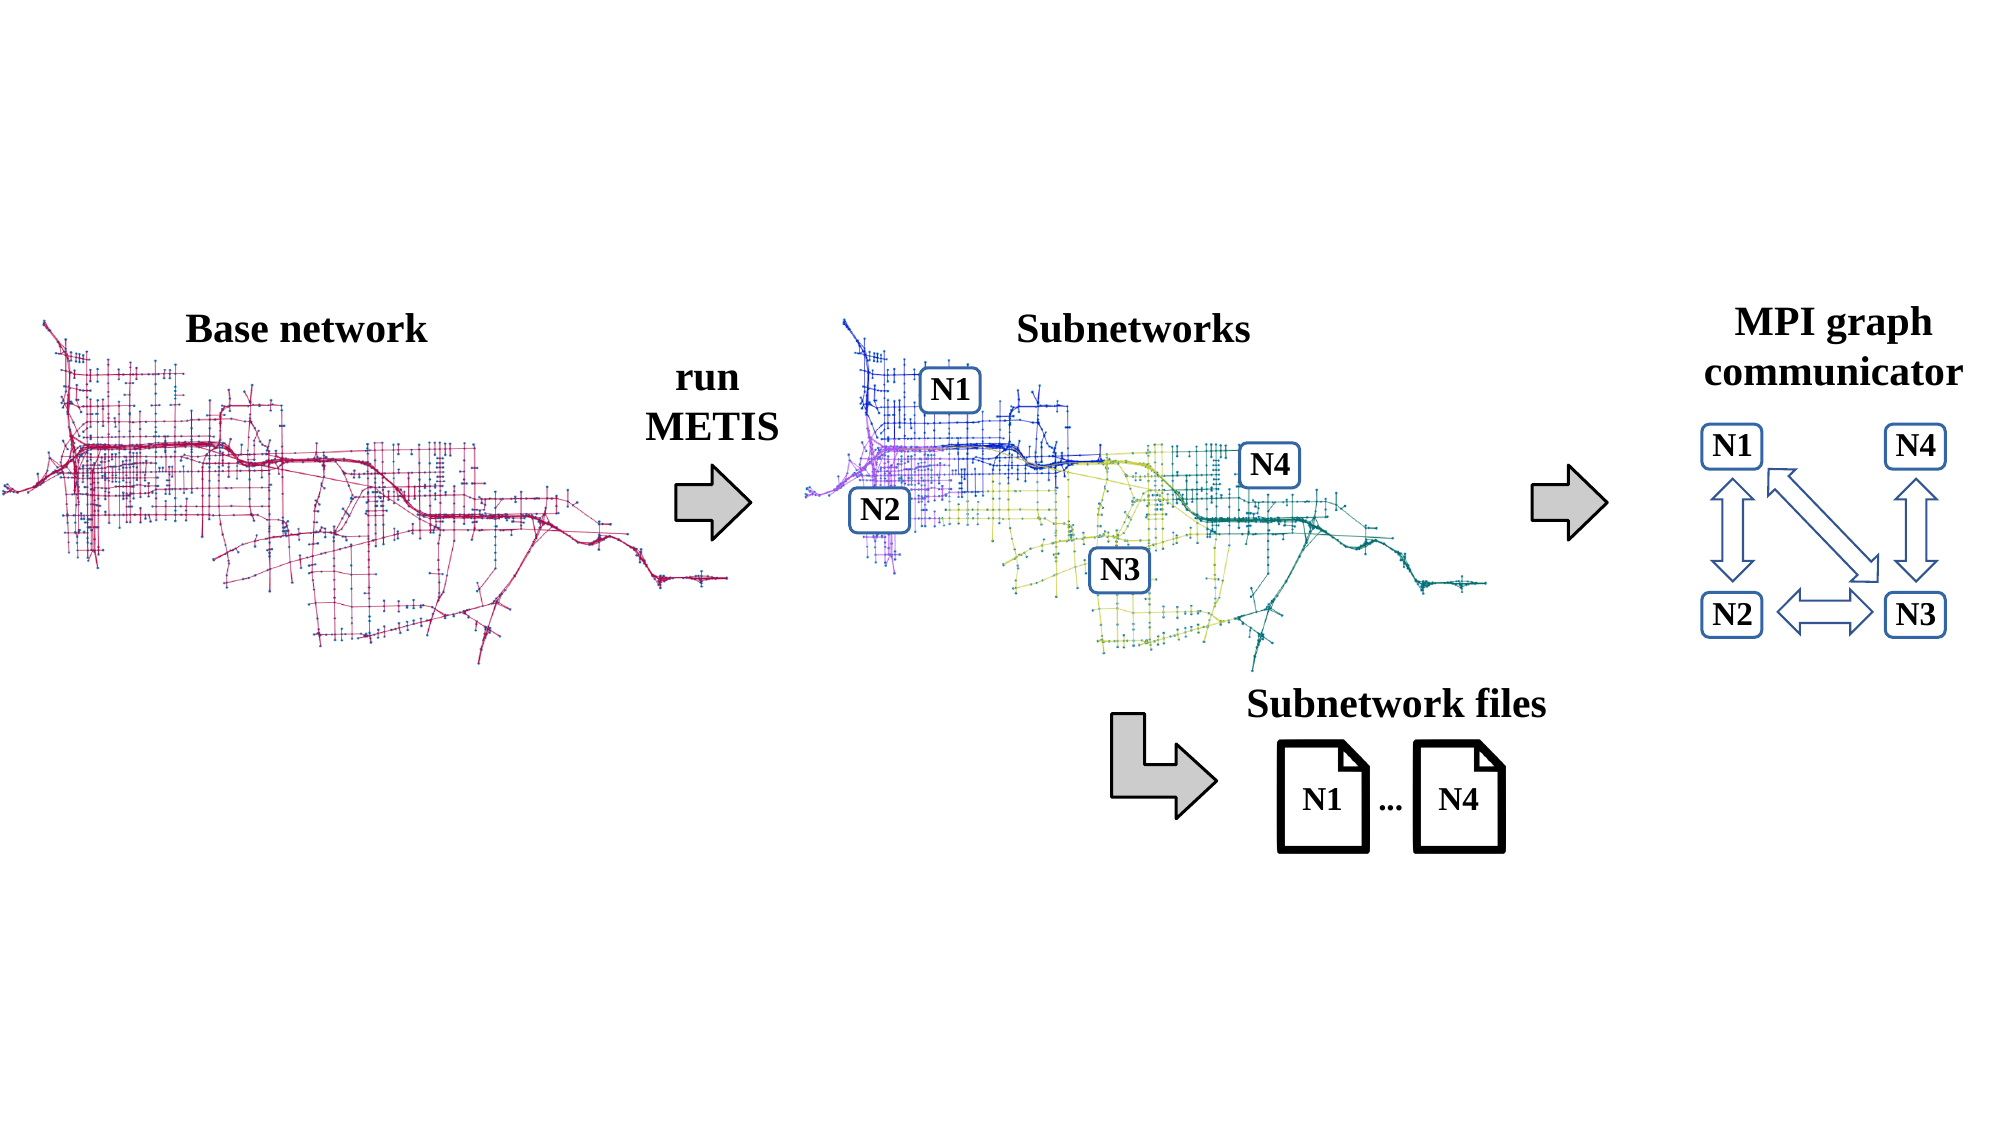

MPI graph
communicator
Base network
Subnetworks
run
METIS
N1
N1
N4
N2
N3
N4
N2
N3
Subnetwork files
N1
...
N4